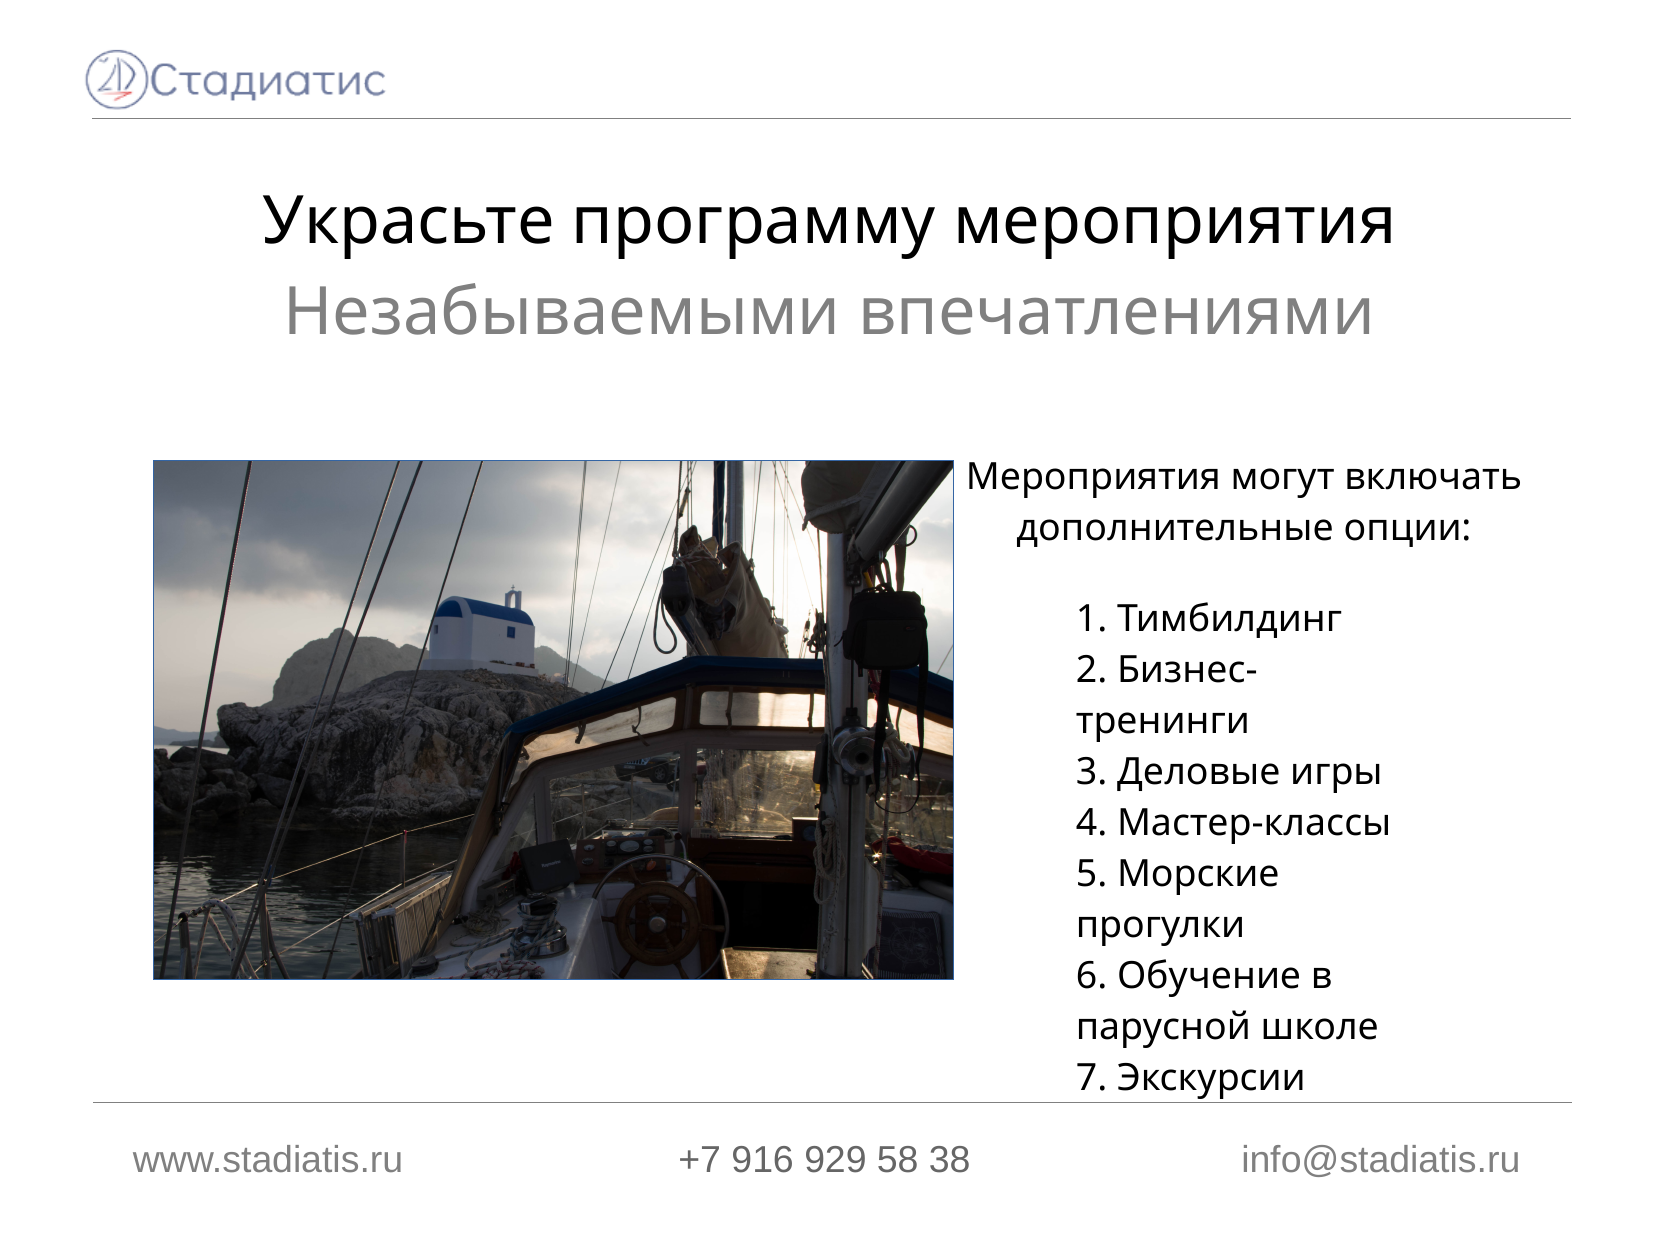

Украсьте программу мероприятия
Незабываемыми впечатлениями
Мероприятия могут включать дополнительные опции:
1. Тимбилдинг
2. Бизнес-тренинги
3. Деловые игры
4. Мастер-классы
5. Морские прогулки
6. Обучение в парусной школе
7. Экскурсии
www.stadiatis.ru
+7 916 929 58 38
info@stadiatis.ru